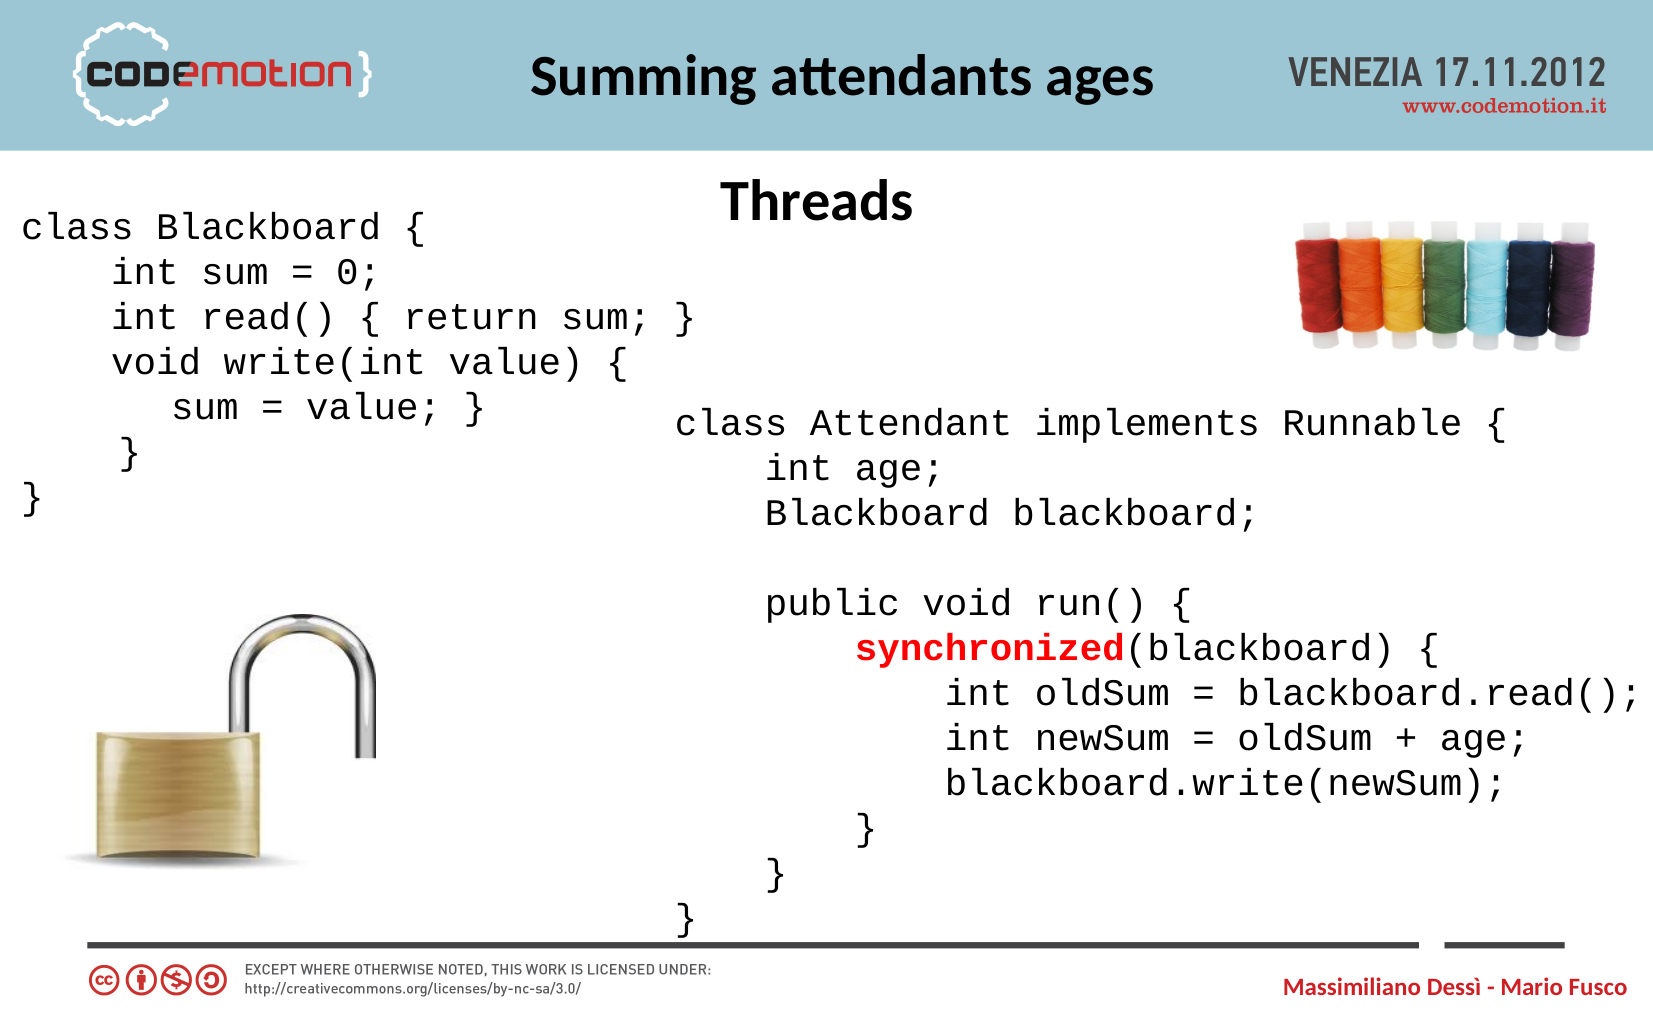

Summing attendants ages
Threads
class Blackboard {
 int sum = 0;
 int read() { return sum; }
 void write(int value) {
		sum = value; }
	 }
}
class Attendant implements Runnable {
 int age;
 Blackboard blackboard;
 public void run() {
 synchronized(blackboard) {
 int oldSum = blackboard.read();
 int newSum = oldSum + age;
 blackboard.write(newSum);
 }
 }
}